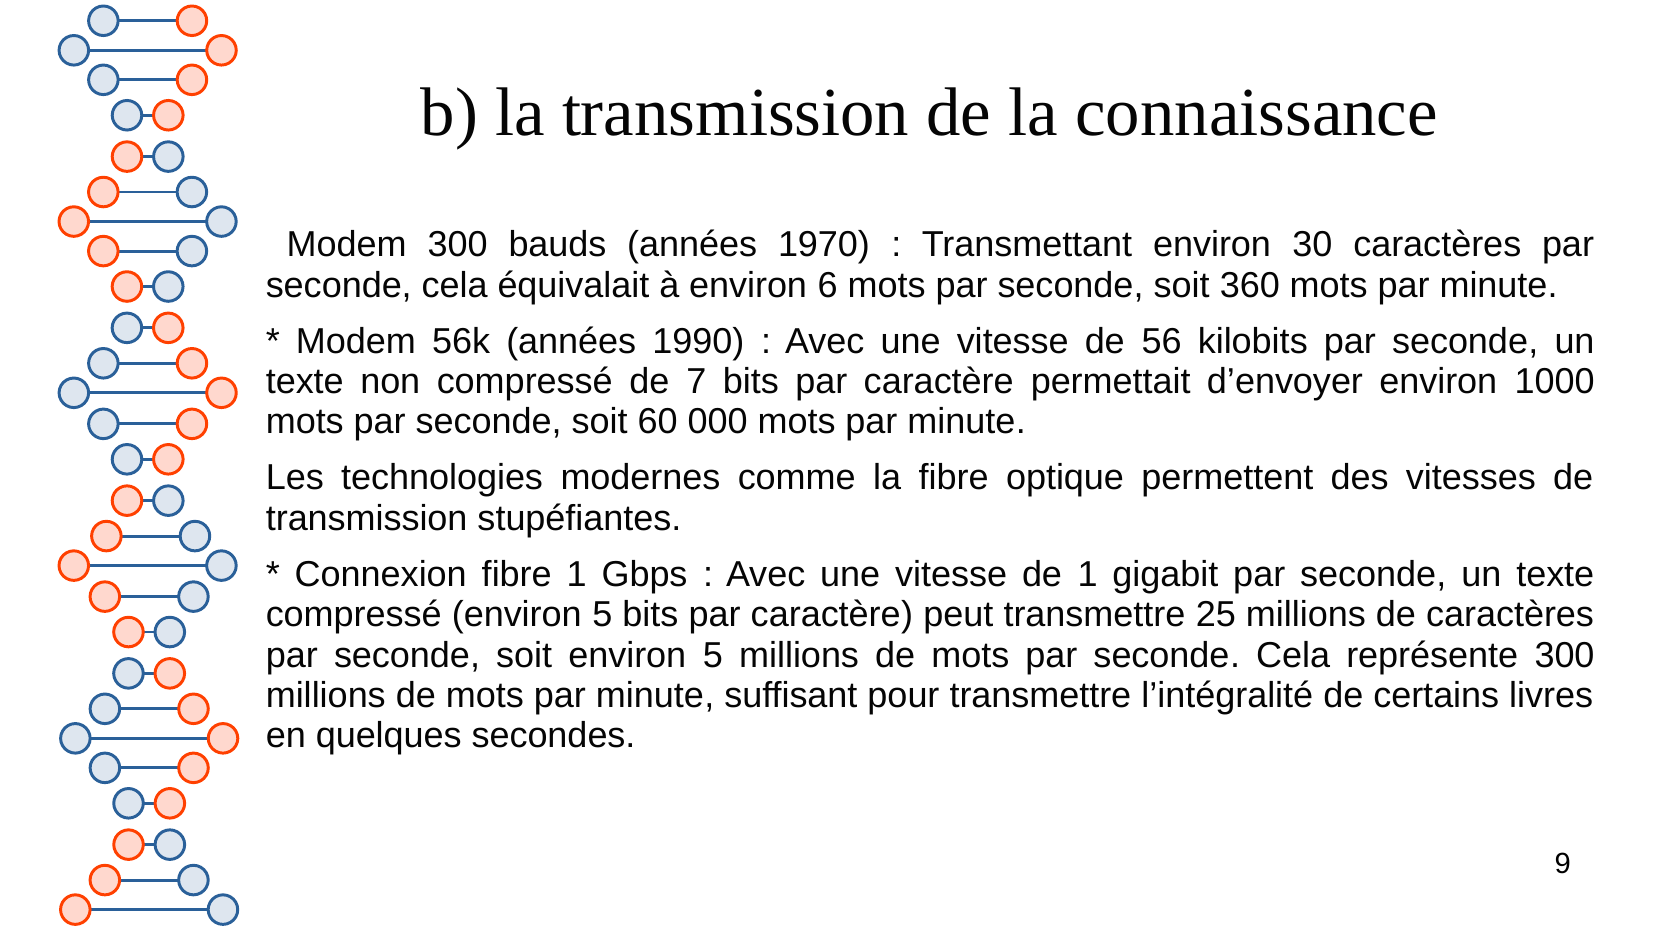

# b) la transmission de la connaissance
 Modem 300 bauds (années 1970) : Transmettant environ 30 caractères par seconde, cela équivalait à environ 6 mots par seconde, soit 360 mots par minute.
* Modem 56k (années 1990) : Avec une vitesse de 56 kilobits par seconde, un texte non compressé de 7 bits par caractère permettait d’envoyer environ 1000 mots par seconde, soit 60 000 mots par minute.
Les technologies modernes comme la fibre optique permettent des vitesses de transmission stupéfiantes.
* Connexion fibre 1 Gbps : Avec une vitesse de 1 gigabit par seconde, un texte compressé (environ 5 bits par caractère) peut transmettre 25 millions de caractères par seconde, soit environ 5 millions de mots par seconde. Cela représente 300 millions de mots par minute, suffisant pour transmettre l’intégralité de certains livres en quelques secondes.
9